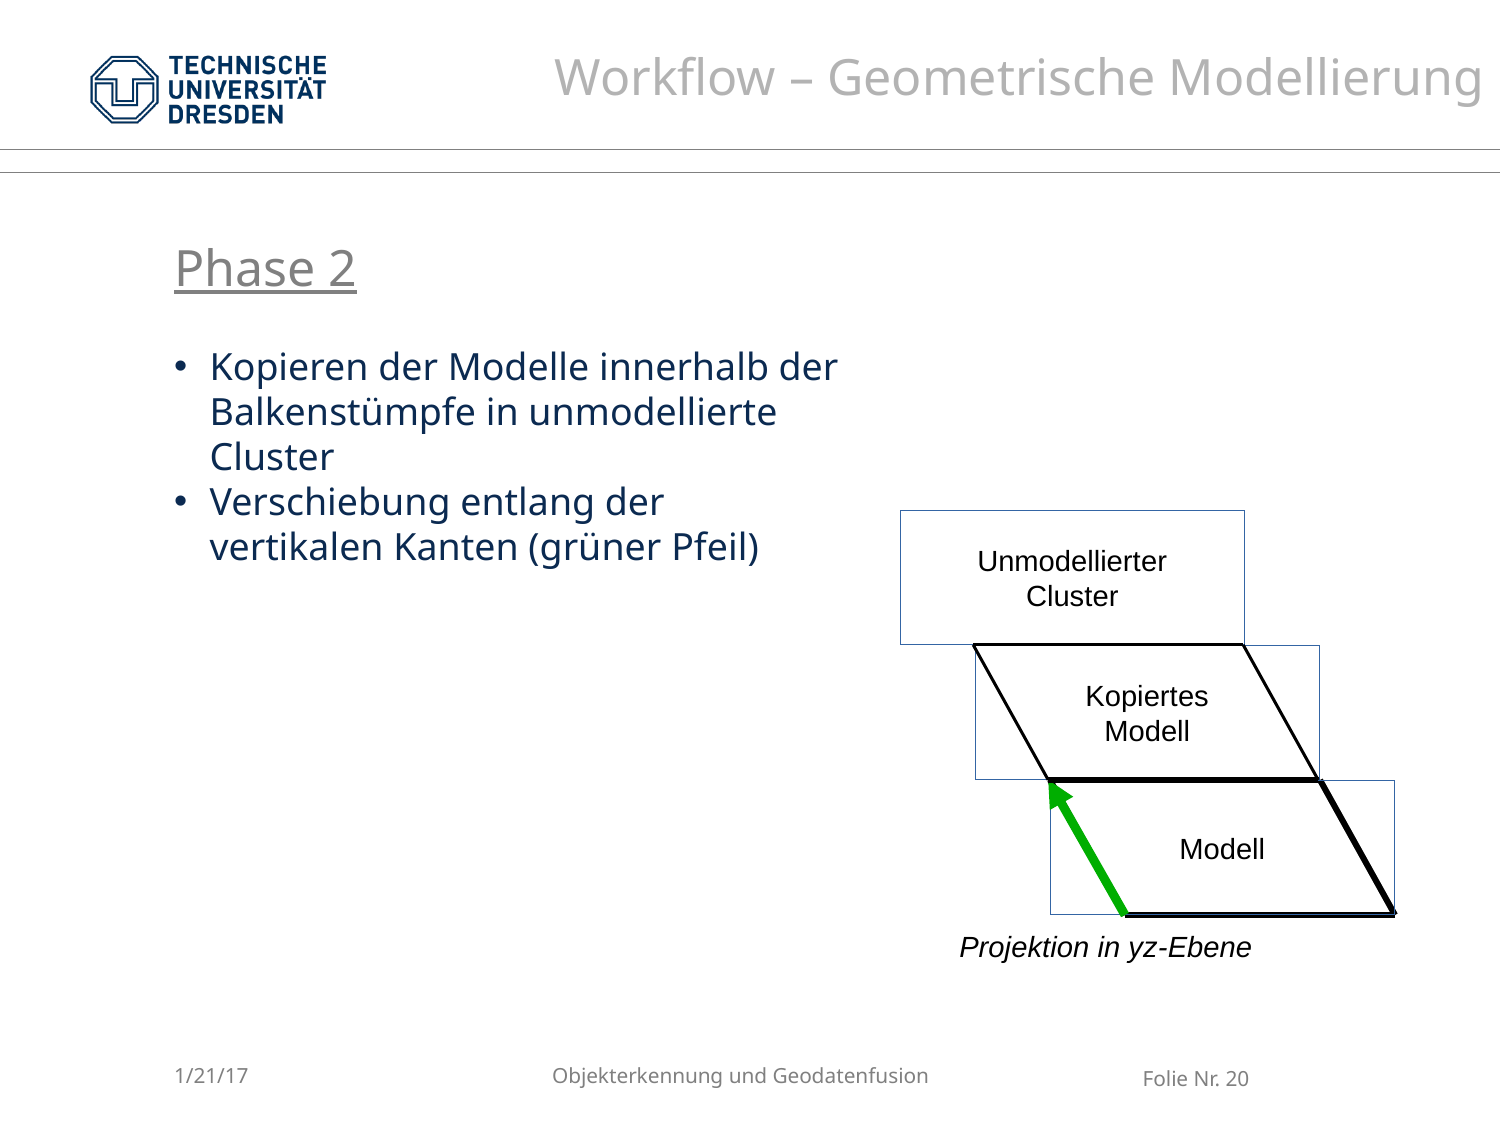

Workflow – Geometrische Modellierung
Phase 2
Kopieren der Modelle innerhalb der Balkenstümpfe in unmodellierte Cluster
Verschiebung entlang der vertikalen Kanten (grüner Pfeil)
Unmodellierter
Cluster
Kopiertes
Modell
Modell
Projektion in yz-Ebene
1/21/17